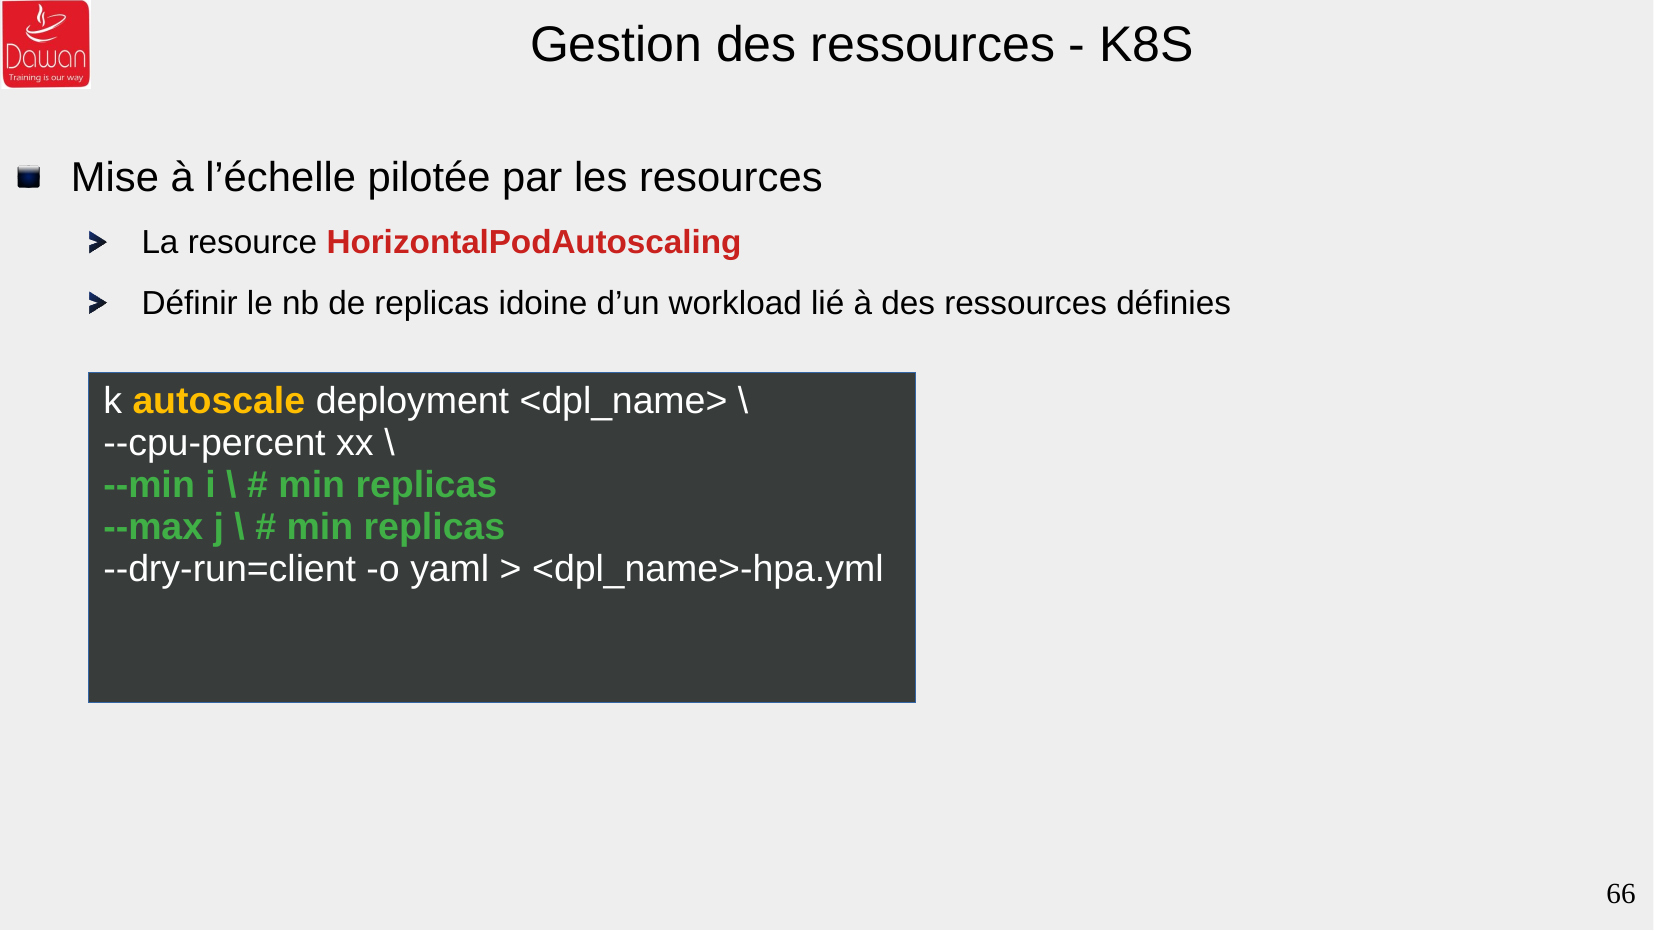

# Gestion des ressources - K8S
Mise à l’échelle pilotée par les resources
La resource HorizontalPodAutoscaling
Définir le nb de replicas idoine d’un workload lié à des ressources définies
k autoscale deployment <dpl_name> \
--cpu-percent xx \
--min i \ # min replicas
--max j \ # min replicas
--dry-run=client -o yaml > <dpl_name>-hpa.yml
66